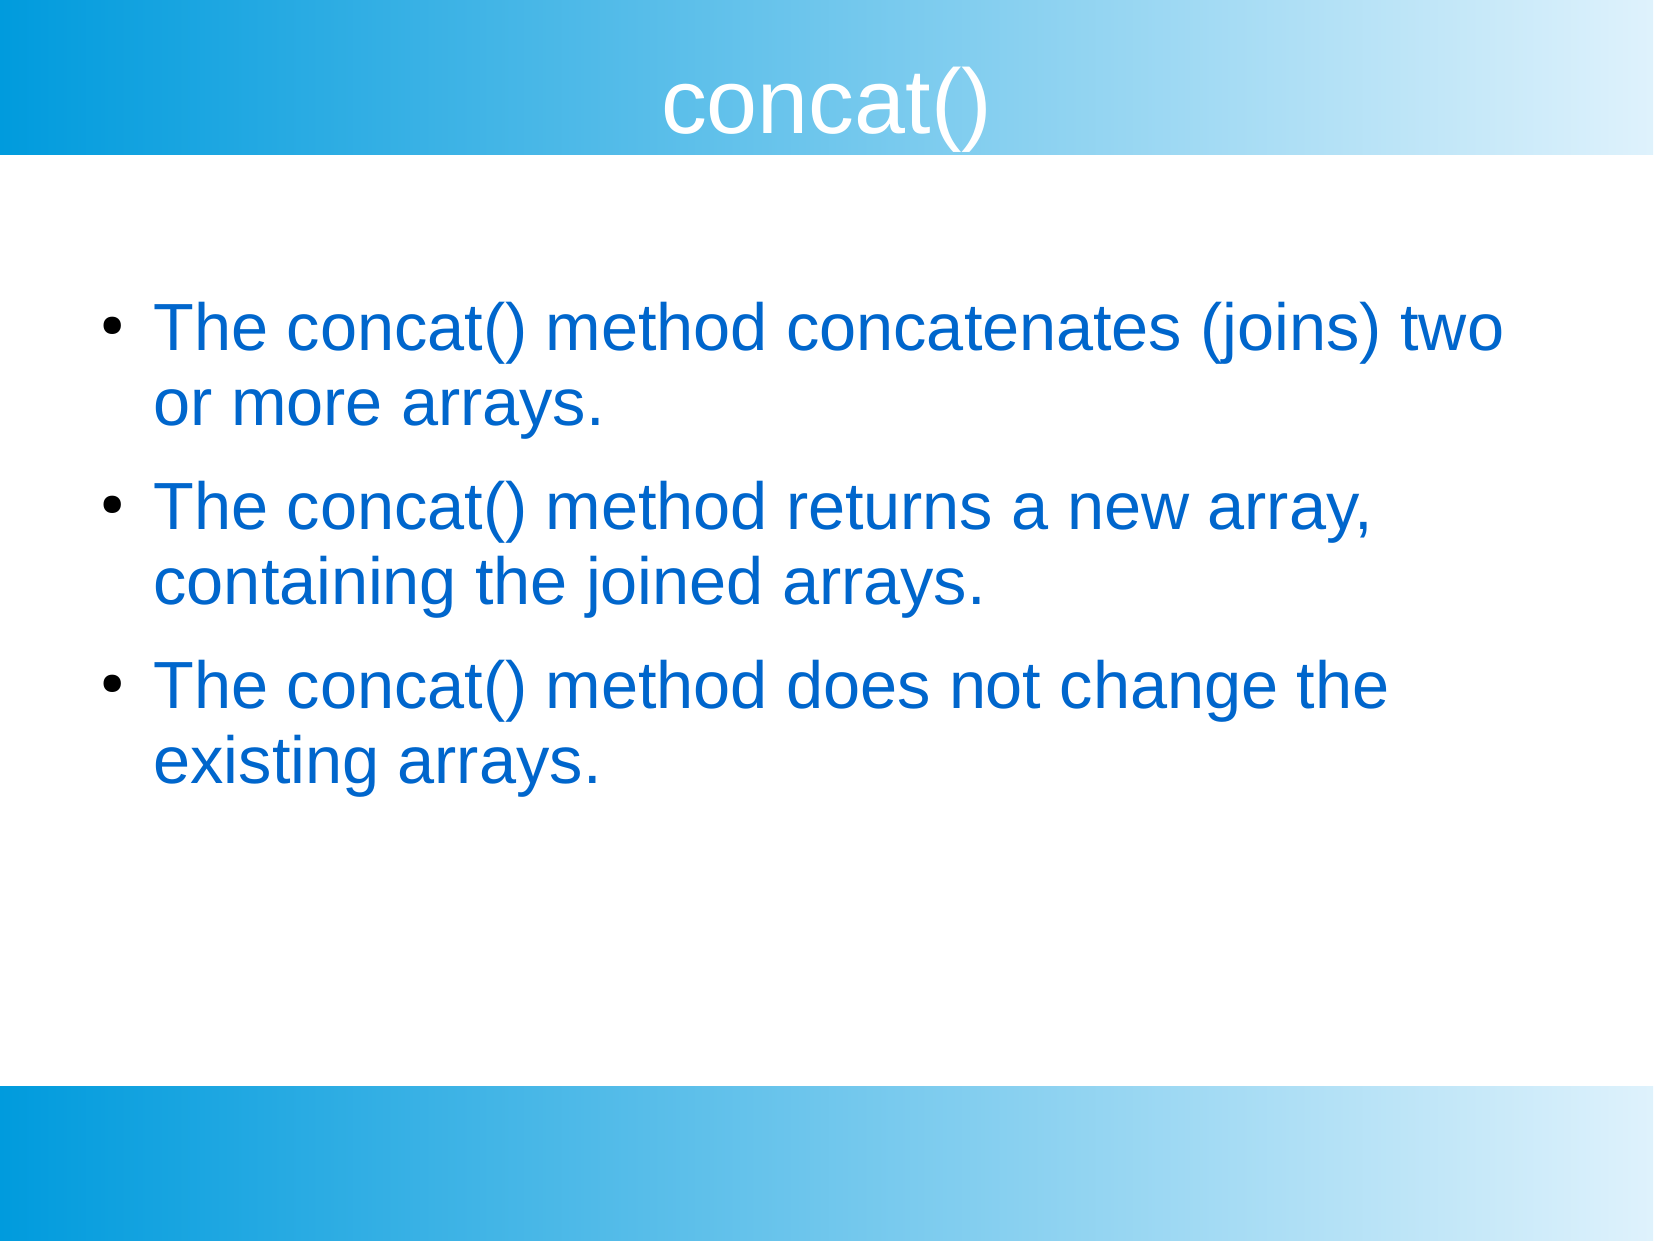

# concat()
The concat() method concatenates (joins) two or more arrays.
The concat() method returns a new array, containing the joined arrays.
The concat() method does not change the existing arrays.